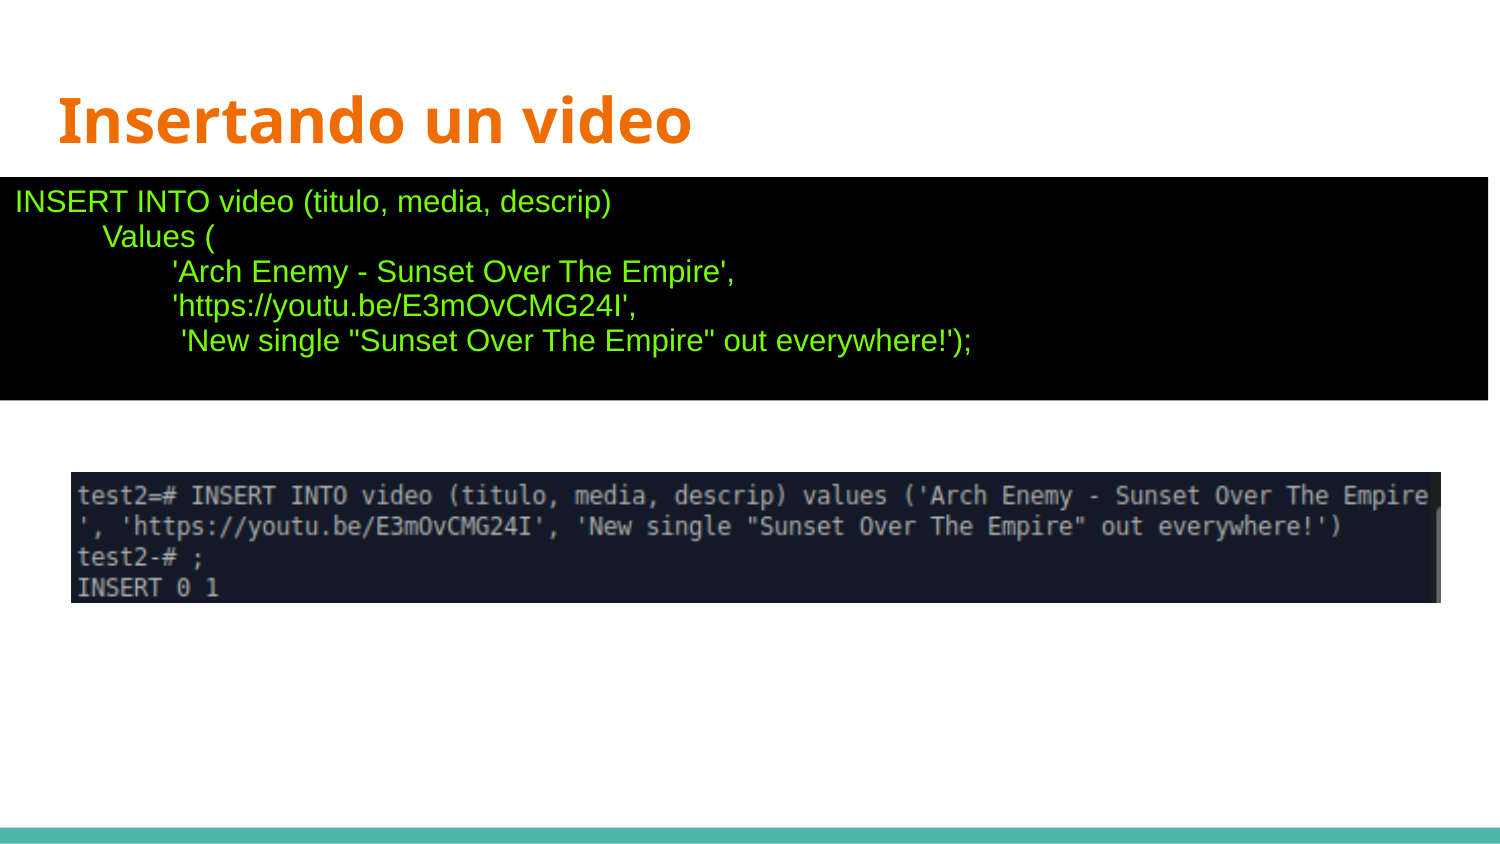

# Insertando un video
INSERT INTO video (titulo, media, descrip)
 Values (
 'Arch Enemy - Sunset Over The Empire',
 'https://youtu.be/E3mOvCMG24I',
 'New single "Sunset Over The Empire" out everywhere!');